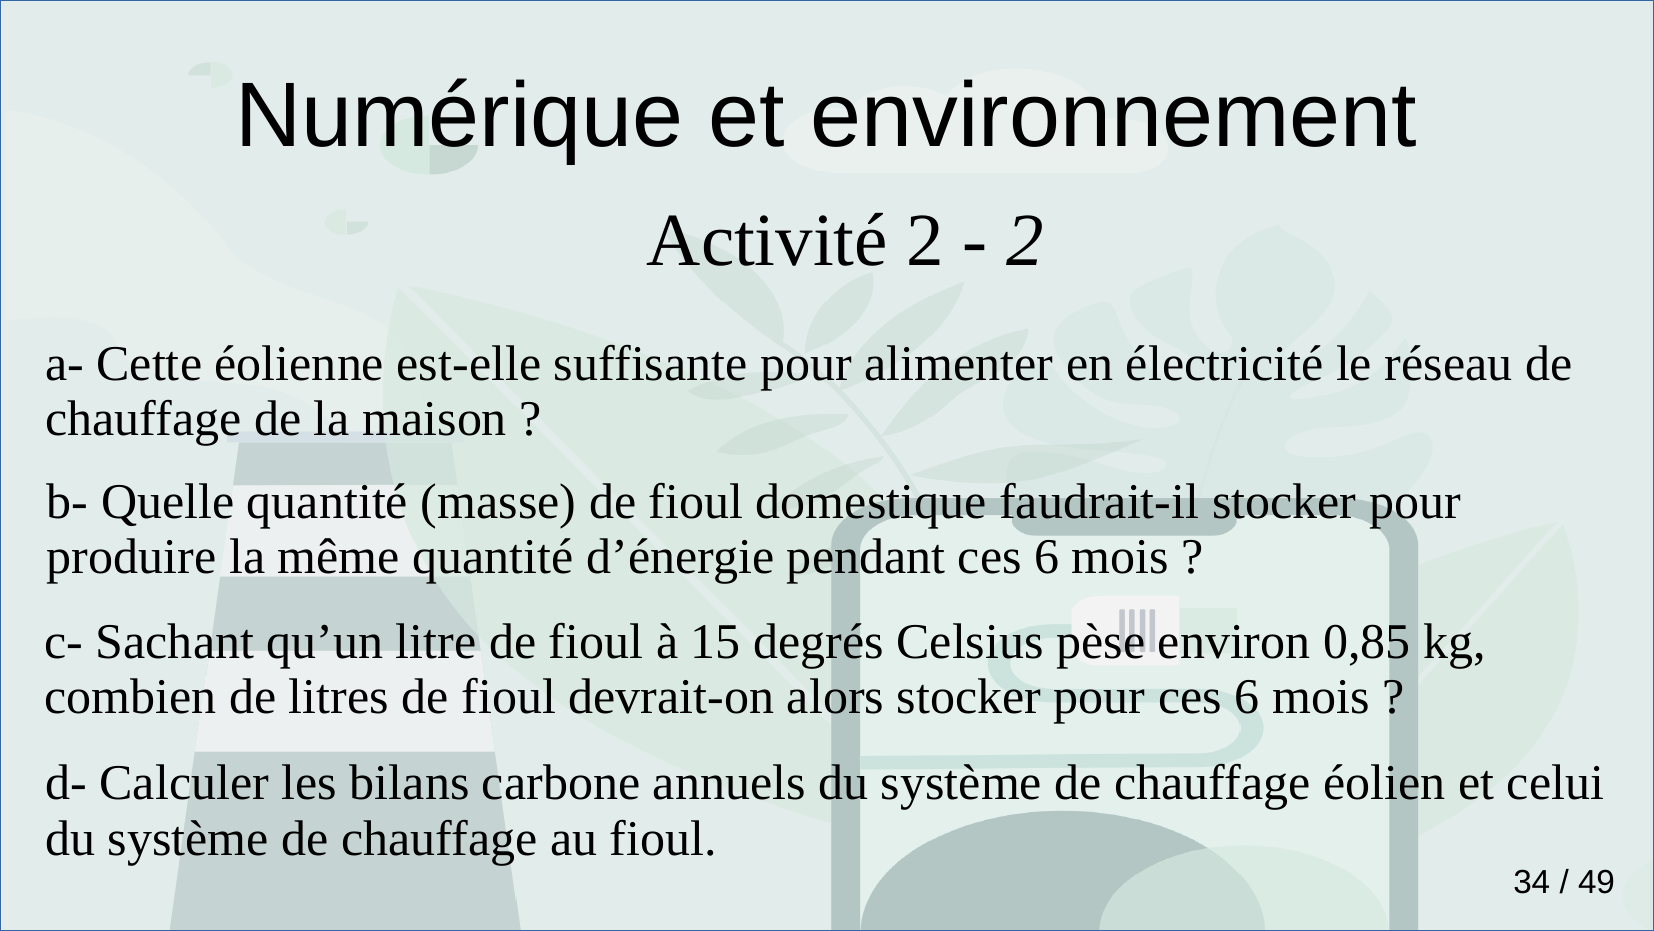

# Numérique et environnement
Activité 2 - 2
a- Cette éolienne est-elle suffisante pour alimenter en électricité le réseau de chauffage de la maison ?
b- Quelle quantité (masse) de fioul domestique faudrait-il stocker pour produire la même quantité d’énergie pendant ces 6 mois ?
c- Sachant qu’un litre de fioul à 15 degrés Celsius pèse environ 0,85 kg, combien de litres de fioul devrait-on alors stocker pour ces 6 mois ?
d- Calculer les bilans carbone annuels du système de chauffage éolien et celui du système de chauffage au fioul.